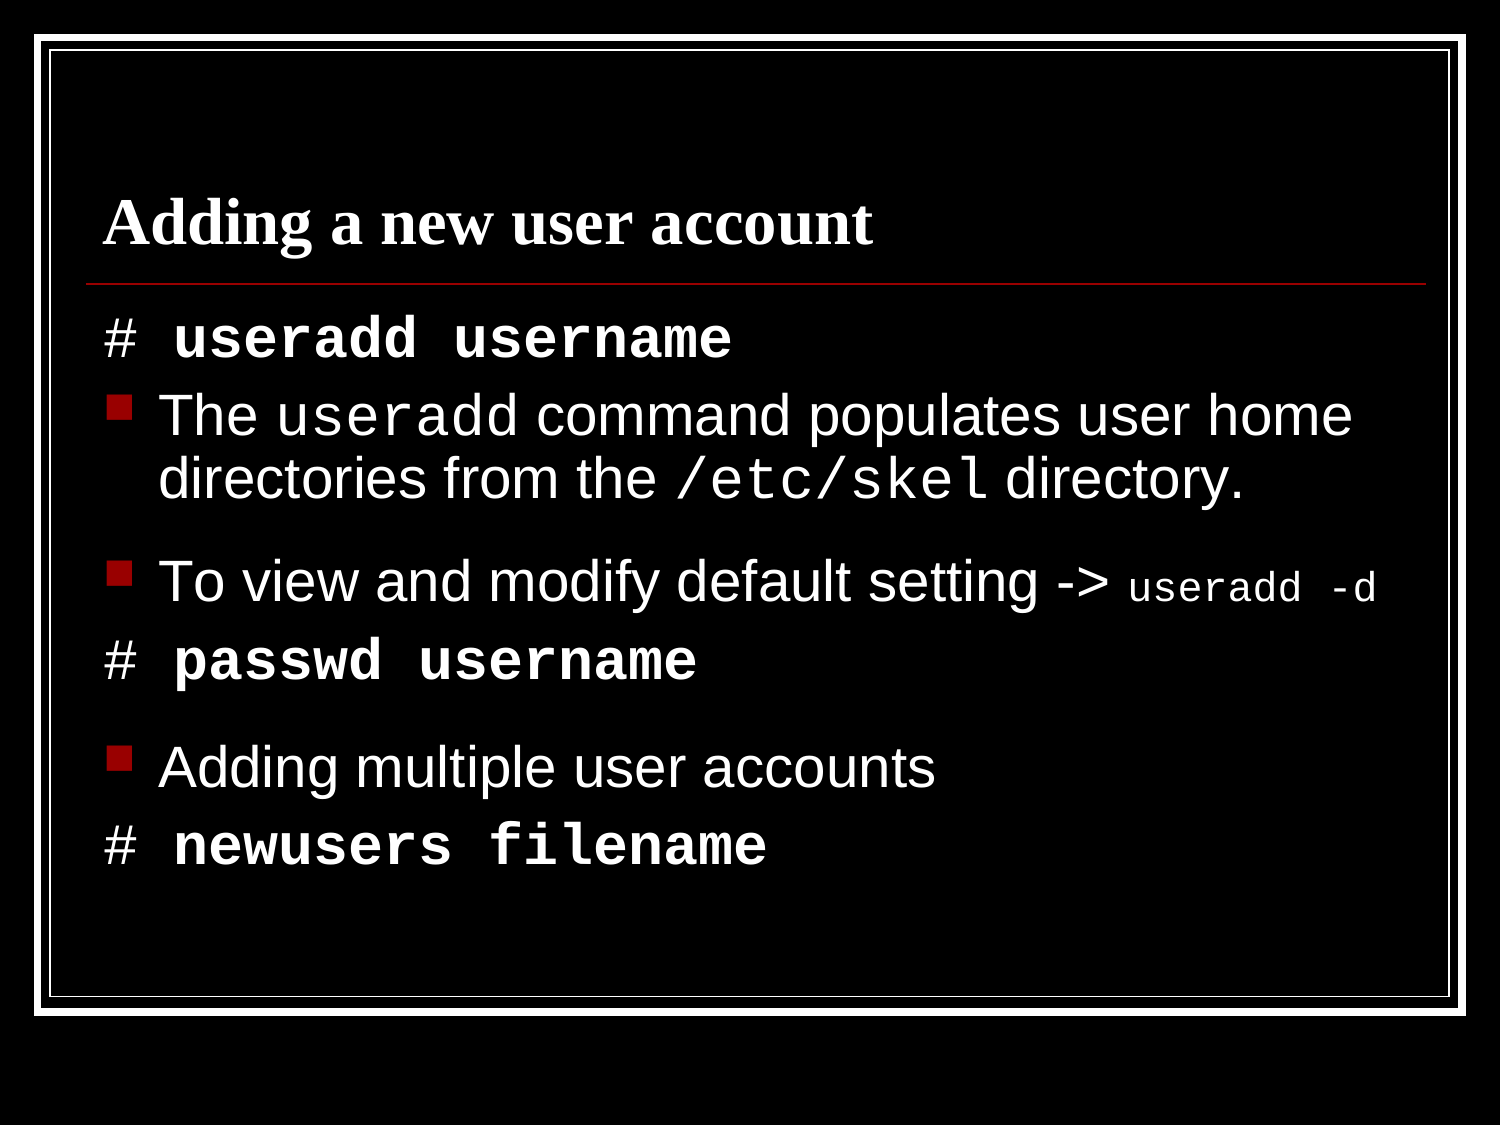

# Adding a new user account
# useradd username
The useradd command populates user home directories from the /etc/skel directory.
To view and modify default setting -> useradd -d
# passwd username
Adding multiple user accounts
# newusers filename